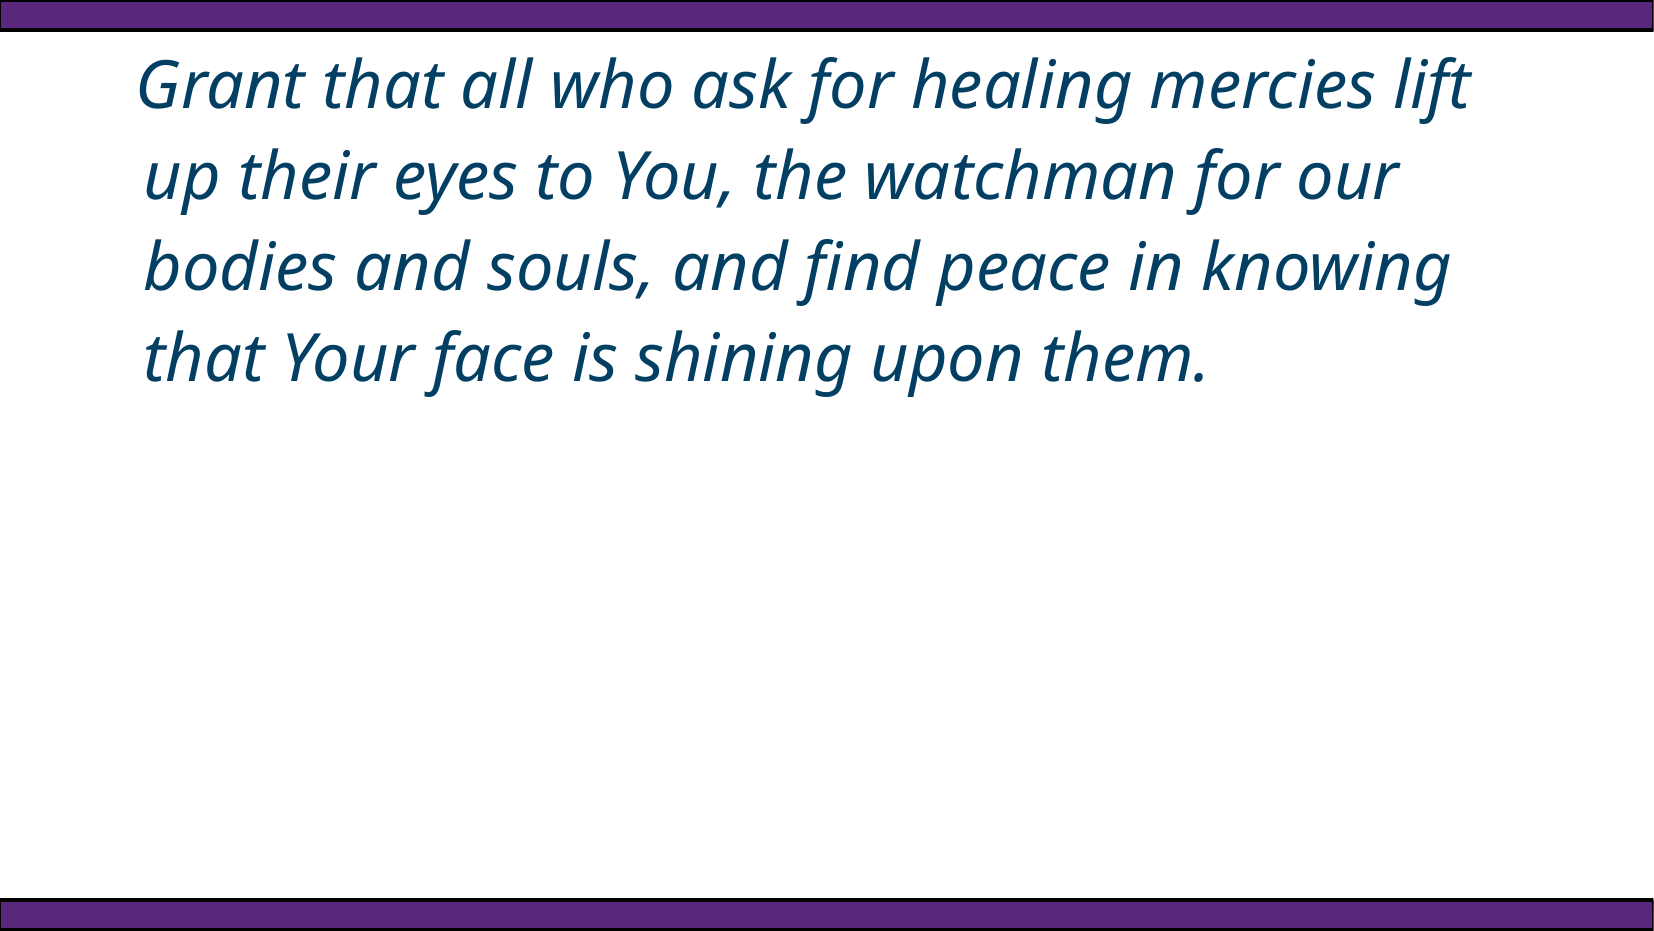

Grant that all who ask for healing mercies lift
 up their eyes to You, the watchman for our
 bodies and souls, and find peace in knowing
 that Your face is shining upon them.